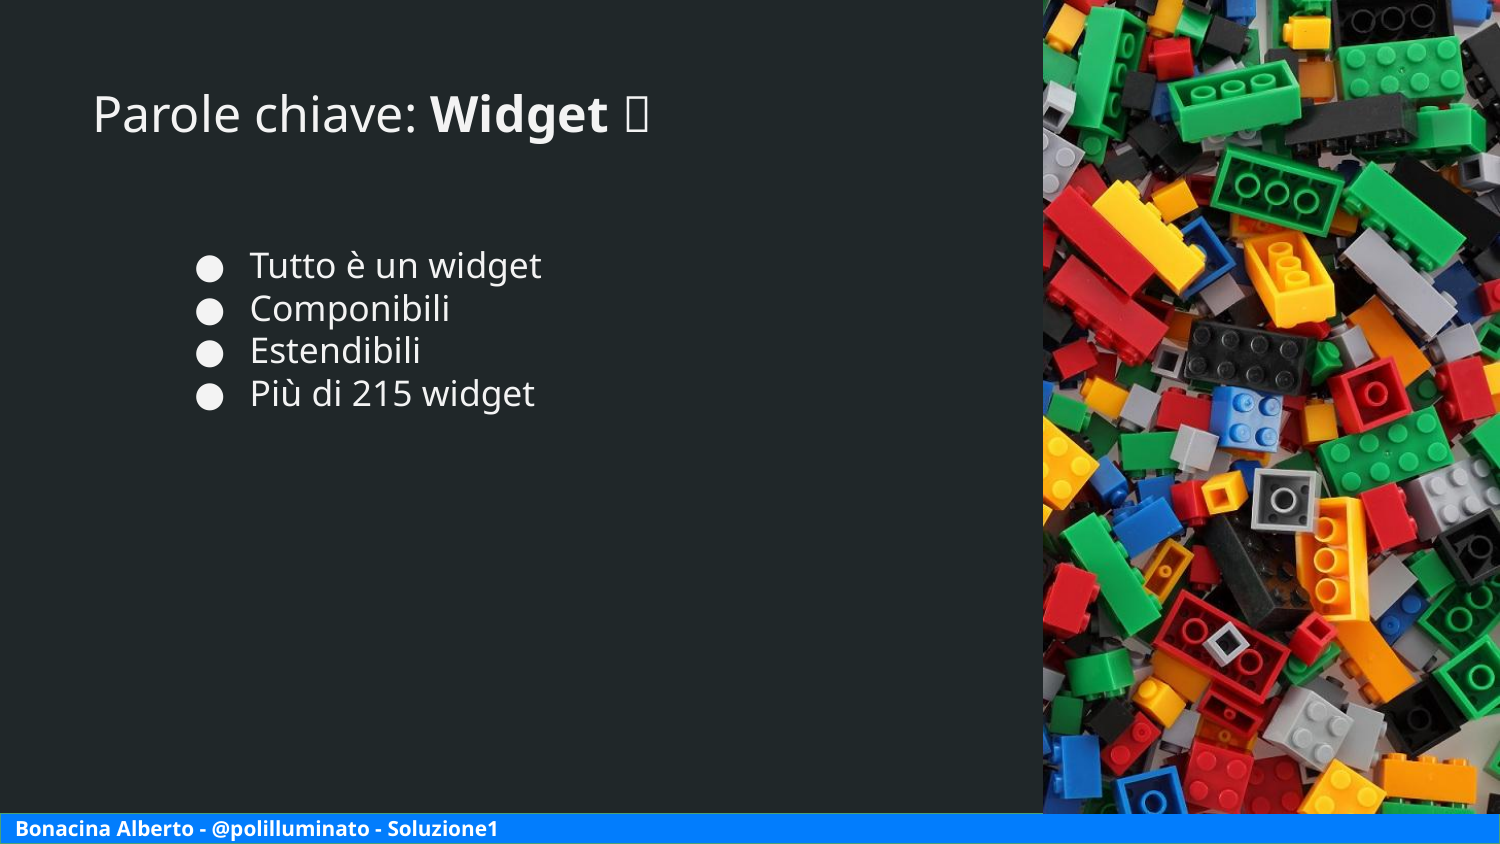

Parole chiave: Widget 🔮
Tutto è un widget
Componibili
Estendibili
Più di 215 widget
Bonacina Alberto - @polilluminato - Soluzione1